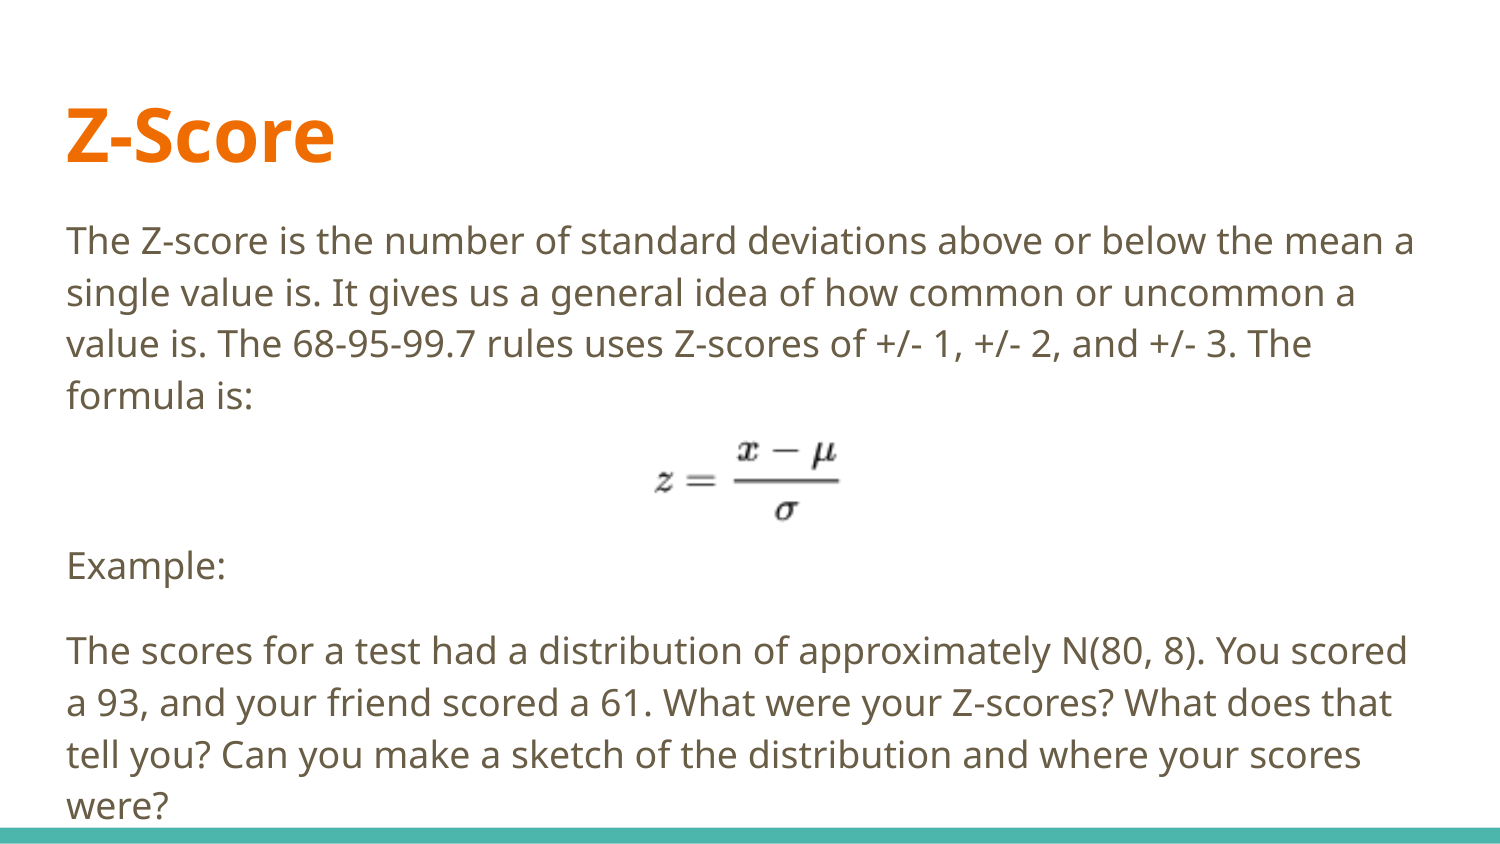

# Z-Score
The Z-score is the number of standard deviations above or below the mean a single value is. It gives us a general idea of how common or uncommon a value is. The 68-95-99.7 rules uses Z-scores of +/- 1, +/- 2, and +/- 3. The formula is:
Example:
The scores for a test had a distribution of approximately N(80, 8). You scored a 93, and your friend scored a 61. What were your Z-scores? What does that tell you? Can you make a sketch of the distribution and where your scores were?